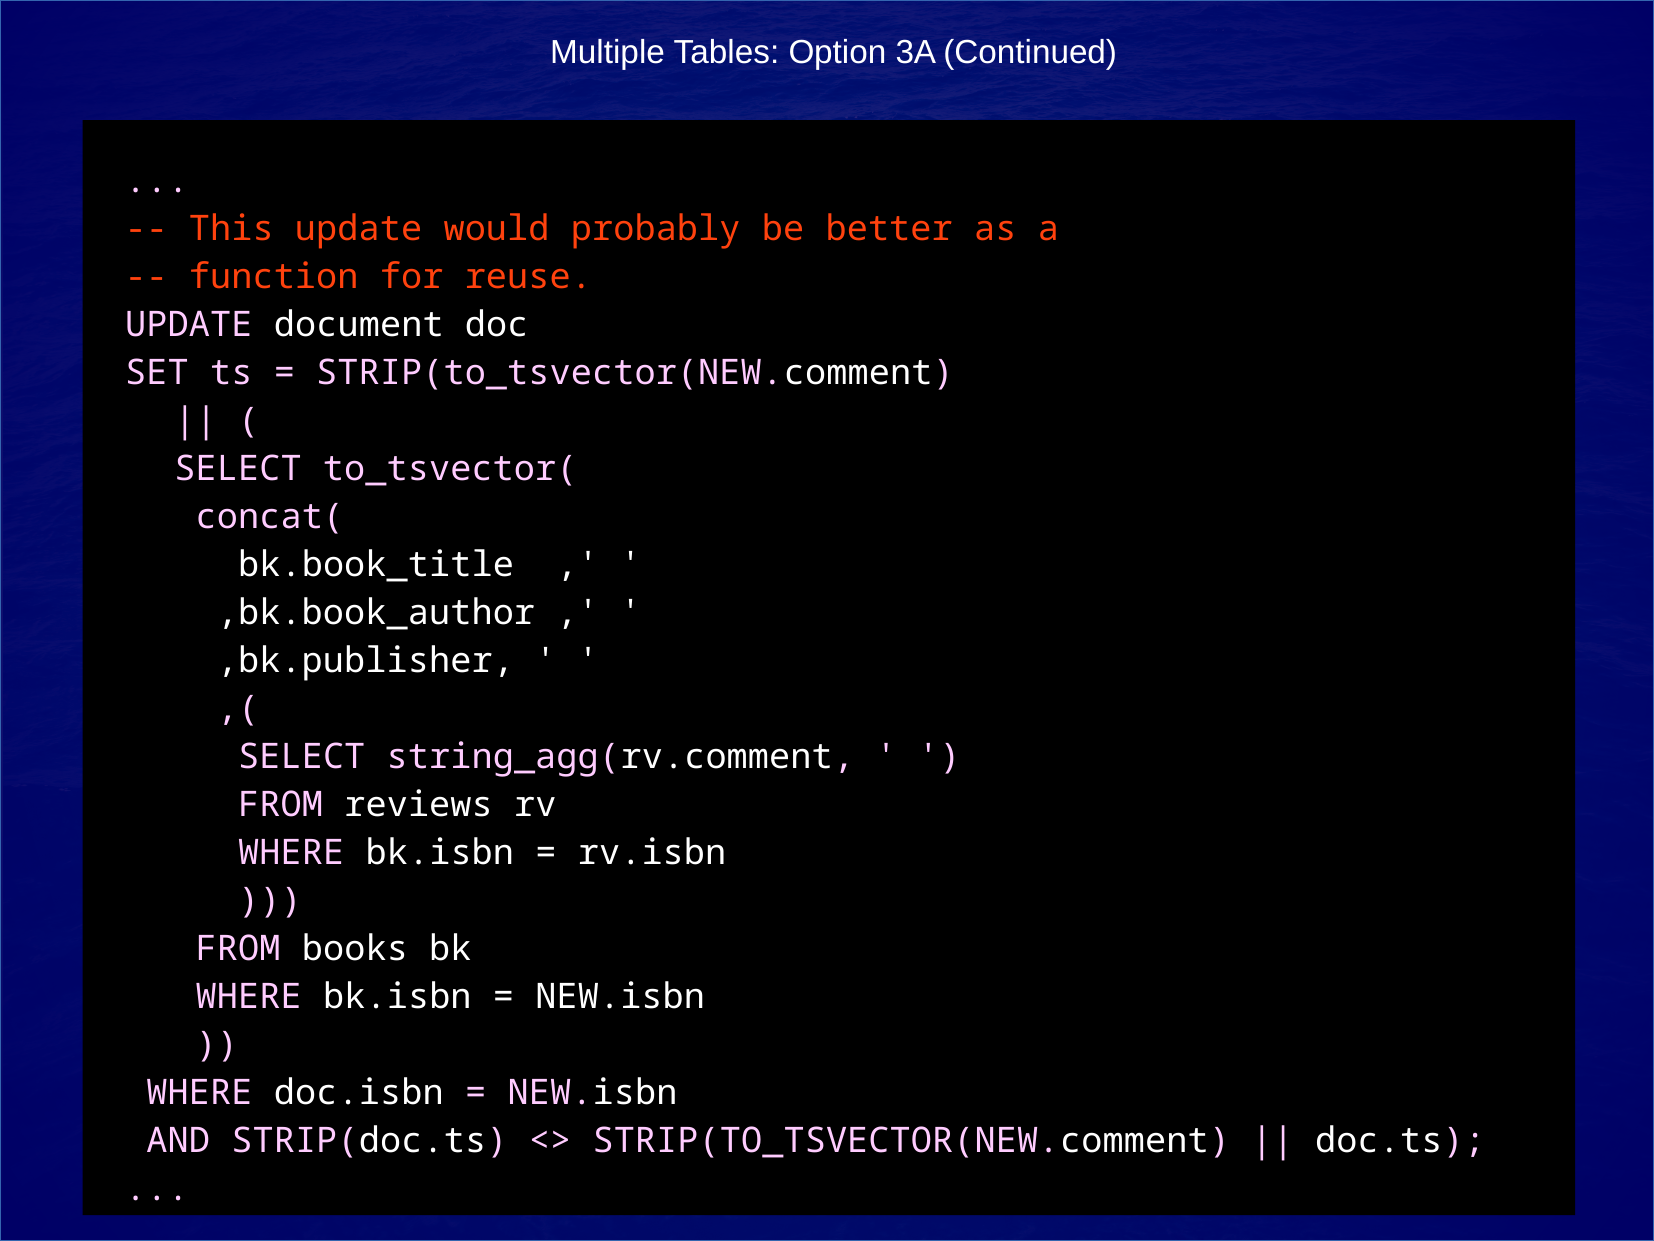

# Multiple Tables: Option 3A (Continued)
 ...
 -- This update would probably be better as a
 -- function for reuse.
 UPDATE document doc
 SET ts = STRIP(to_tsvector(NEW.comment)
 	 || (
 	 SELECT to_tsvector(
 	 concat(
 	 bk.book_title ,' '
 	 ,bk.book_author ,' '
 	 ,bk.publisher, ' '
 	 ,(
 	 SELECT string_agg(rv.comment, ' ')
 	 FROM reviews rv
 	 WHERE bk.isbn = rv.isbn
 	 )))
 	 FROM books bk
 	 WHERE bk.isbn = NEW.isbn
 	 ))
 WHERE doc.isbn = NEW.isbn
 AND STRIP(doc.ts) <> STRIP(TO_TSVECTOR(NEW.comment) || doc.ts);
 ...